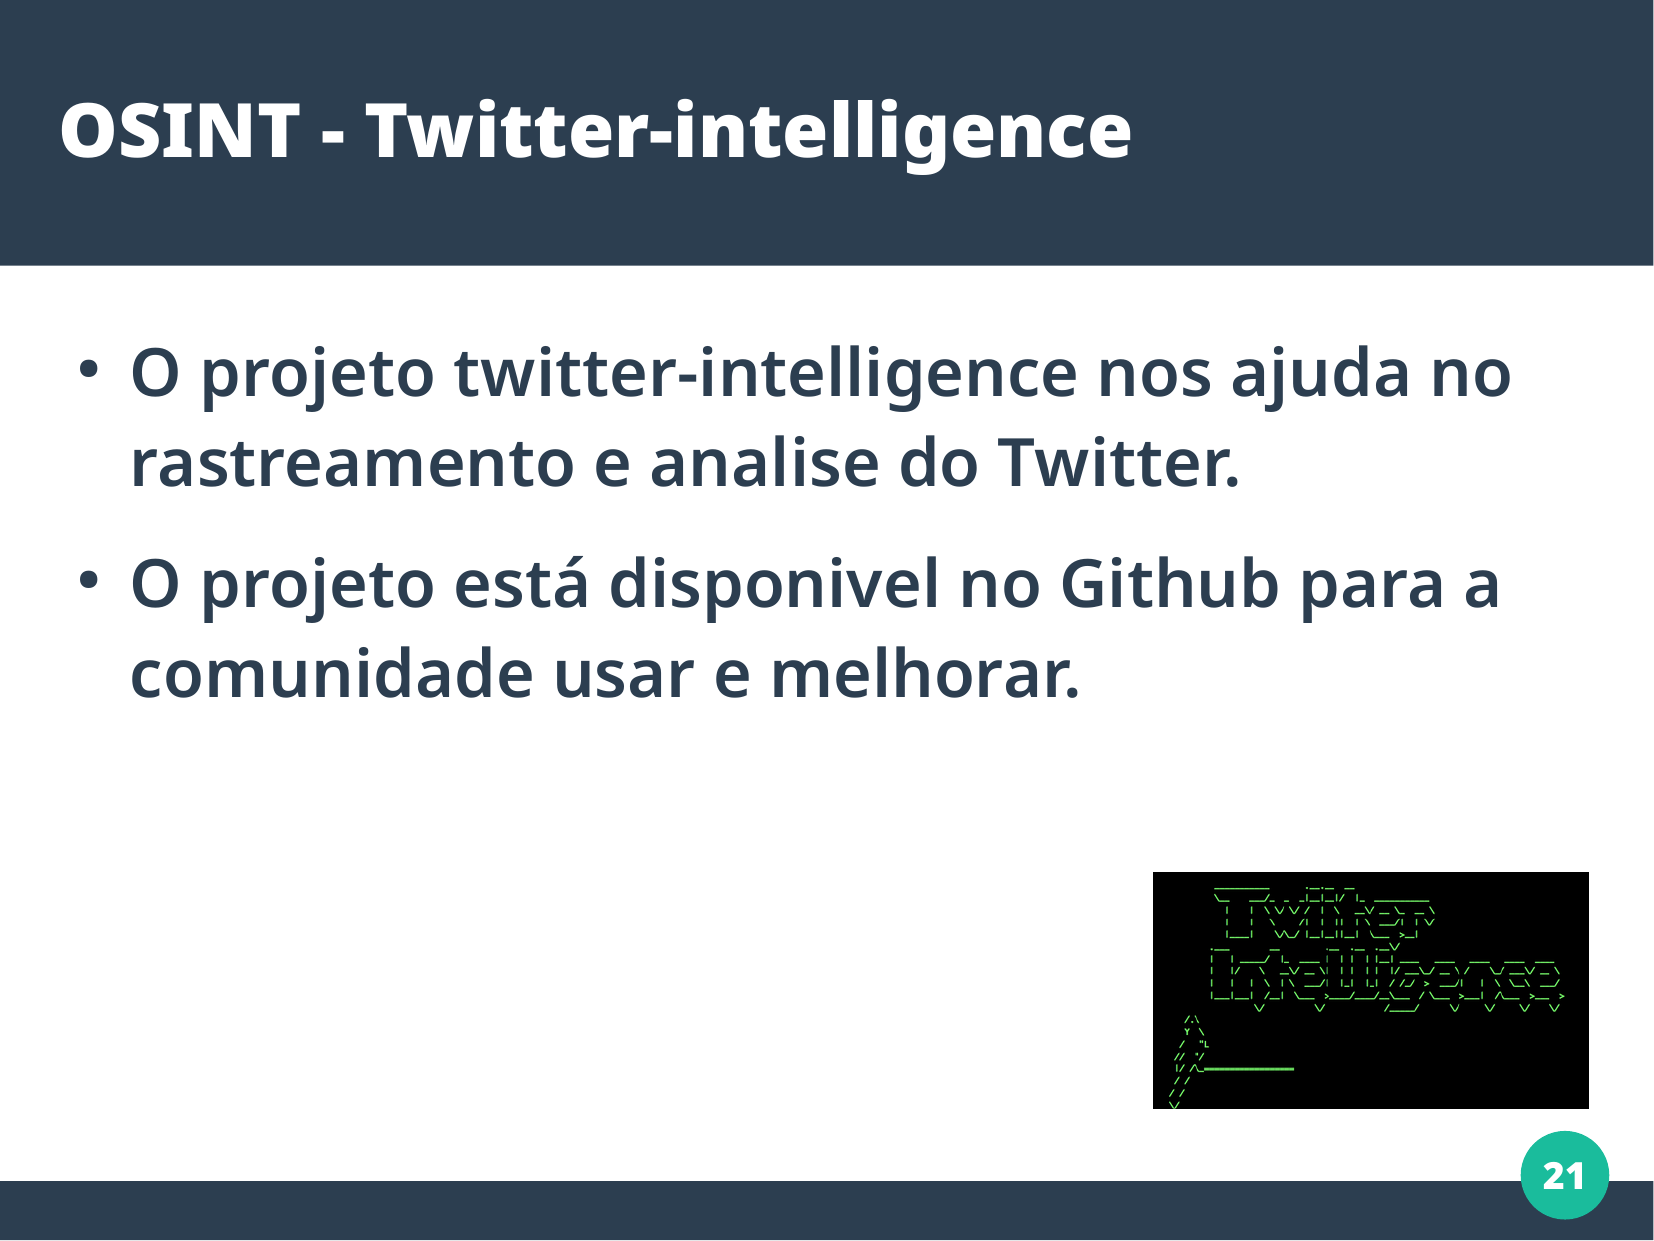

# OSINT - Twitter-intelligence
O projeto twitter-intelligence nos ajuda no rastreamento e analise do Twitter.
O projeto está disponivel no Github para a comunidade usar e melhorar.
21